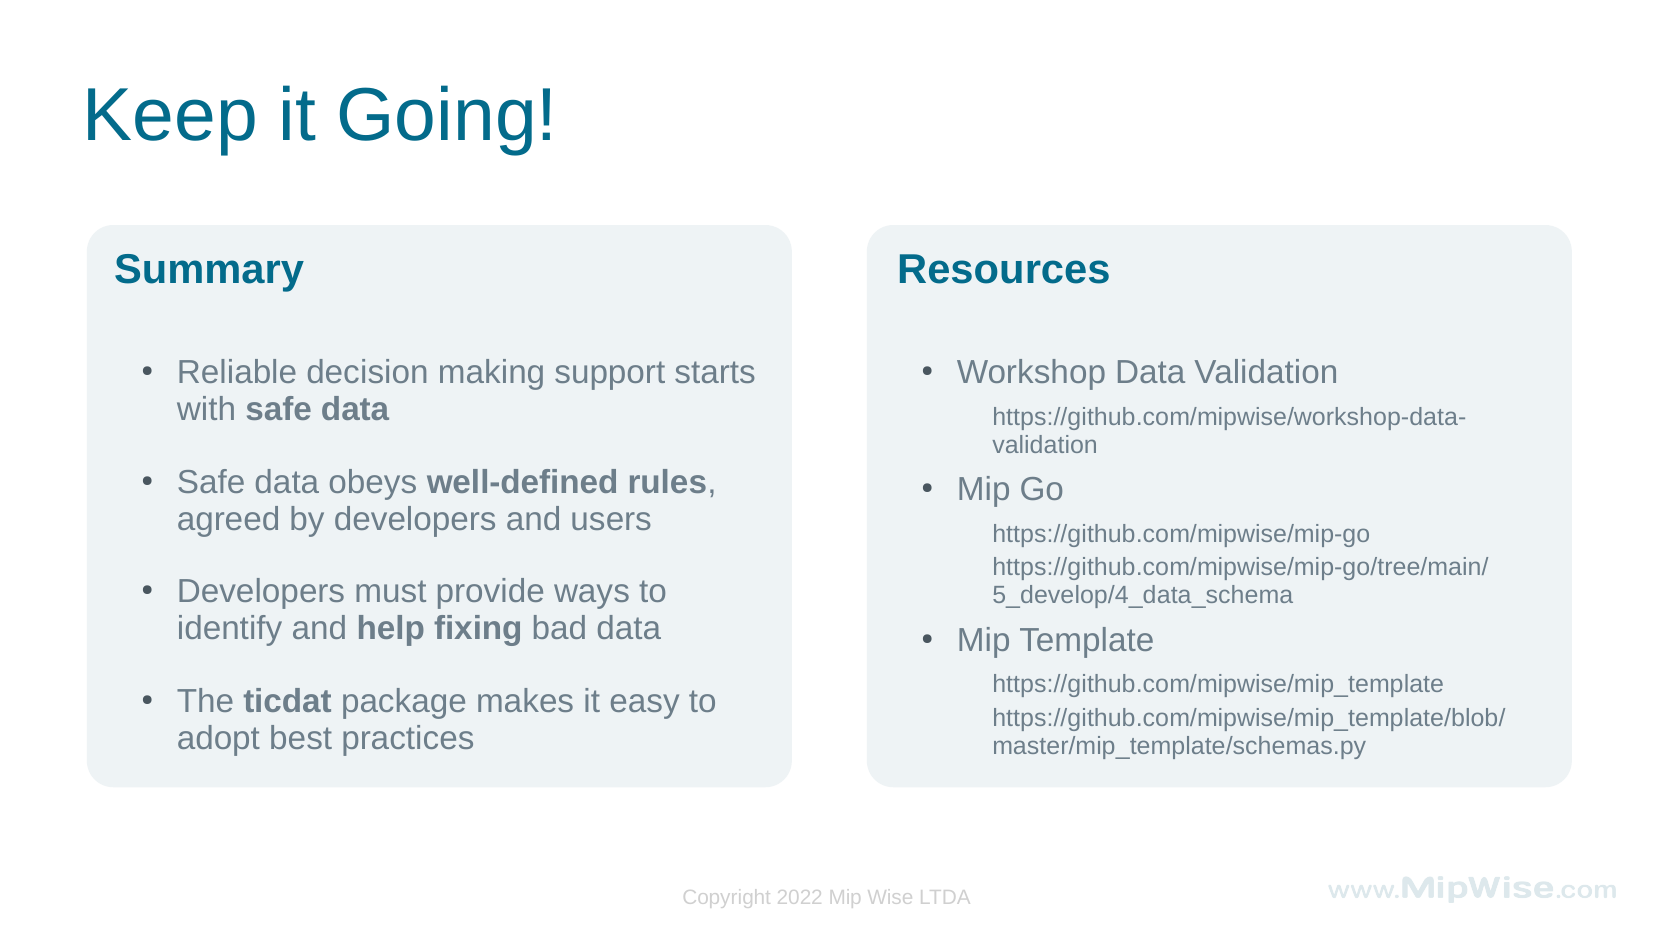

# Keep it Going!
Summary
Resources
Reliable decision making support starts with safe data
Safe data obeys well-defined rules, agreed by developers and users
Developers must provide ways to identify and help fixing bad data
The ticdat package makes it easy to adopt best practices
Workshop Data Validation
https://github.com/mipwise/workshop-data-validation
Mip Go
https://github.com/mipwise/mip-go
https://github.com/mipwise/mip-go/tree/main/5_develop/4_data_schema
Mip Template
https://github.com/mipwise/mip_template
https://github.com/mipwise/mip_template/blob/master/mip_template/schemas.py
Copyright 2022 Mip Wise LTDA